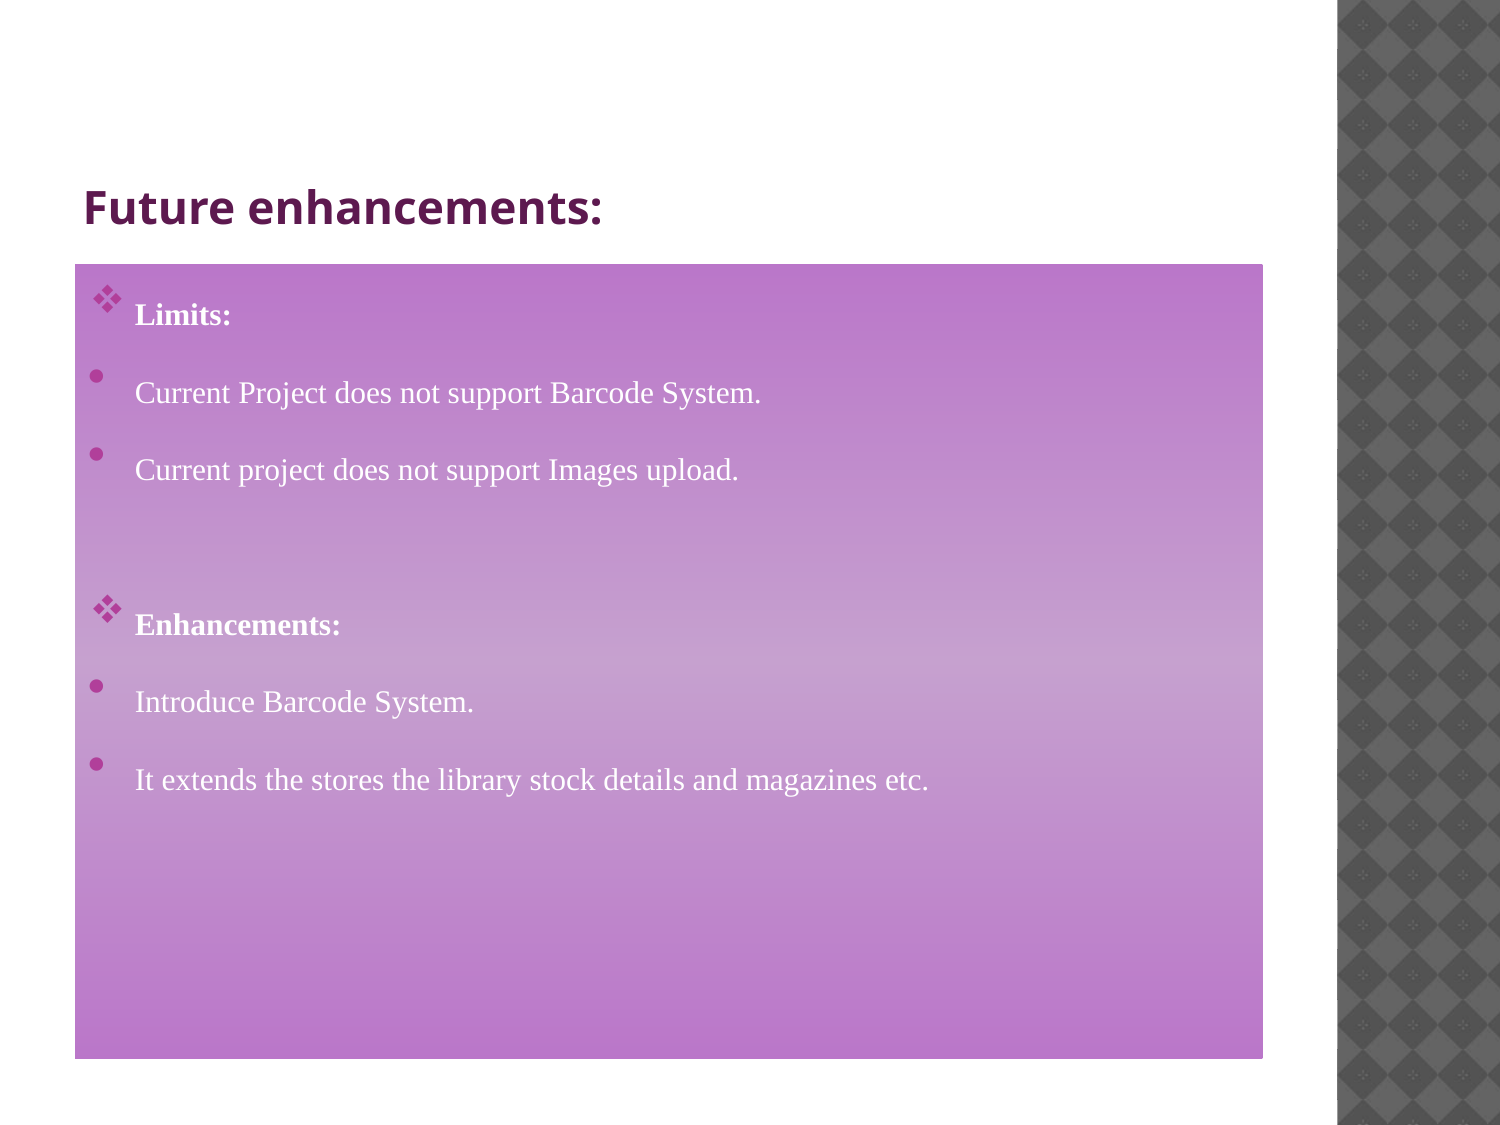

# Future enhancements:
Limits:
Current Project does not support Barcode System.
Current project does not support Images upload.
Enhancements:
Introduce Barcode System.
It extends the stores the library stock details and magazines etc.